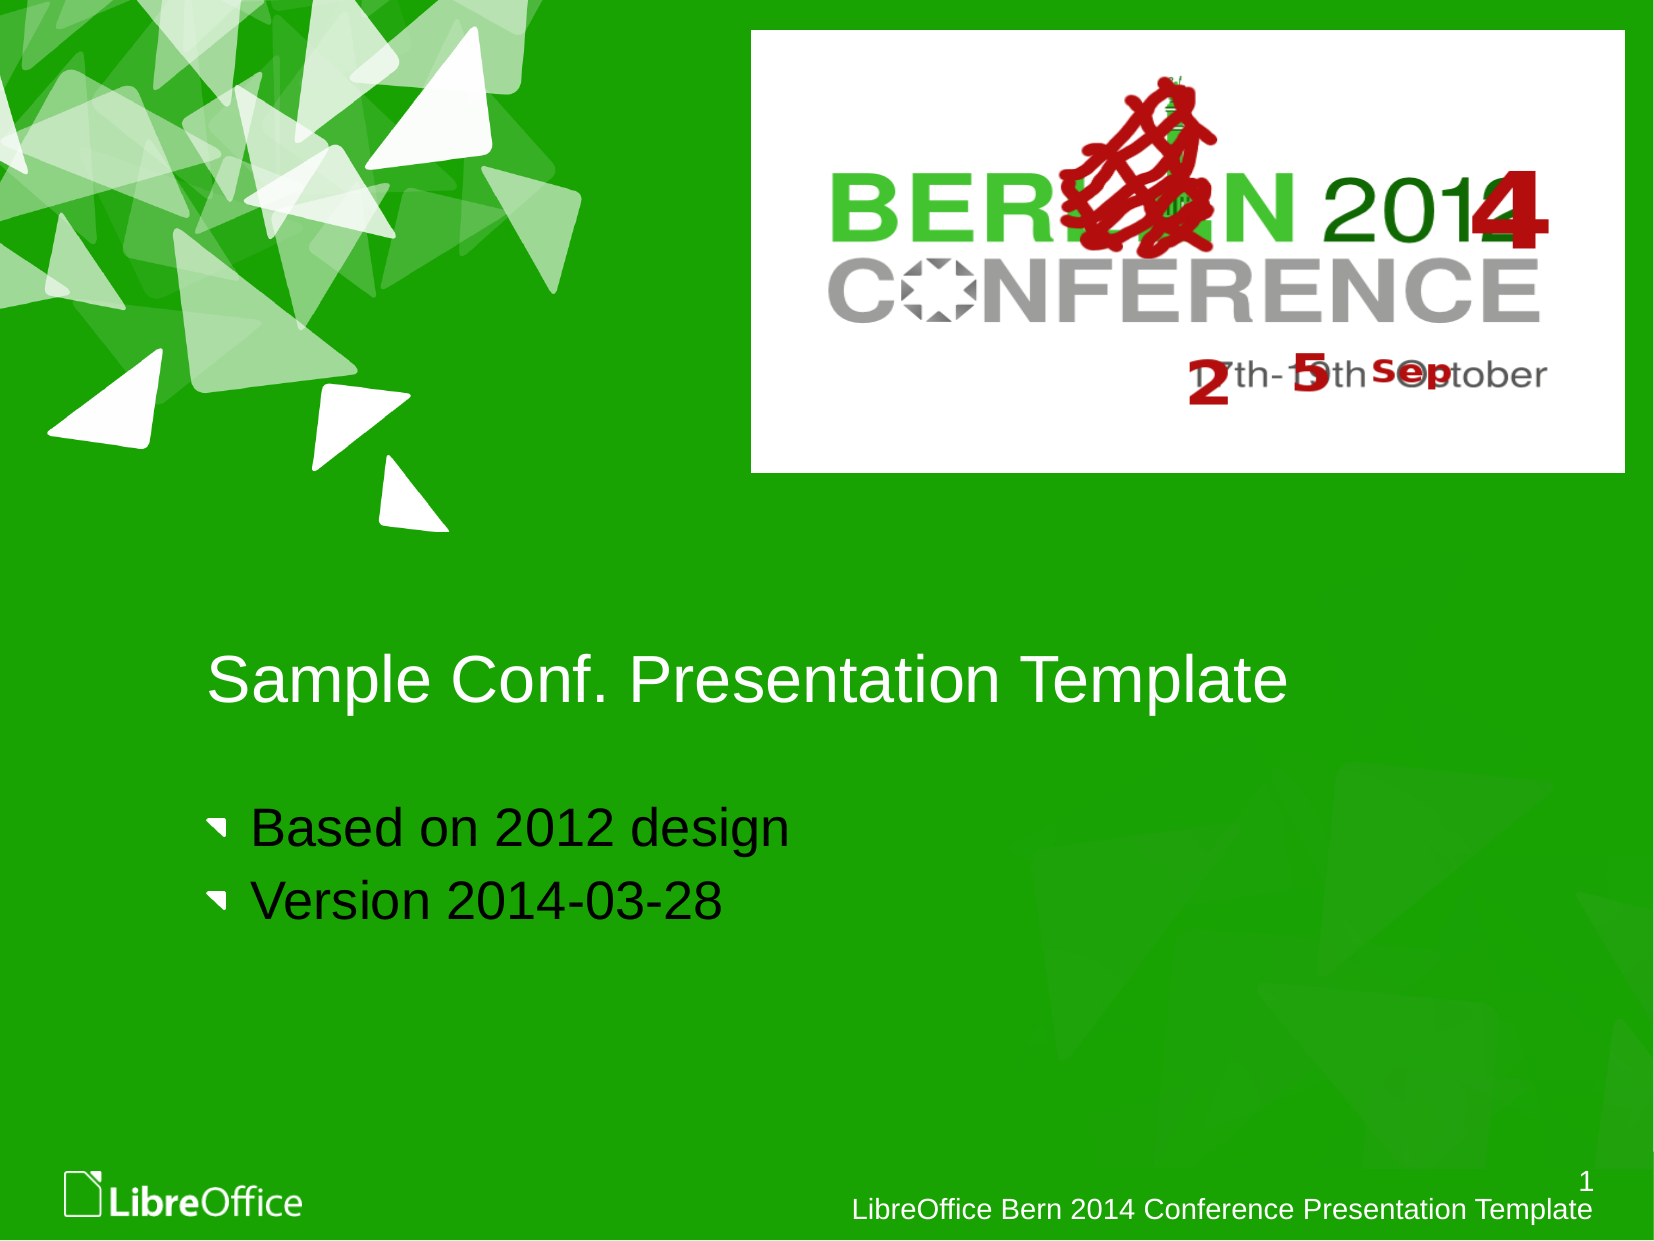

# Sample Conf. Presentation Template
Based on 2012 design
Version 2014-03-28
1
LibreOffice Bern 2014 Conference Presentation Template